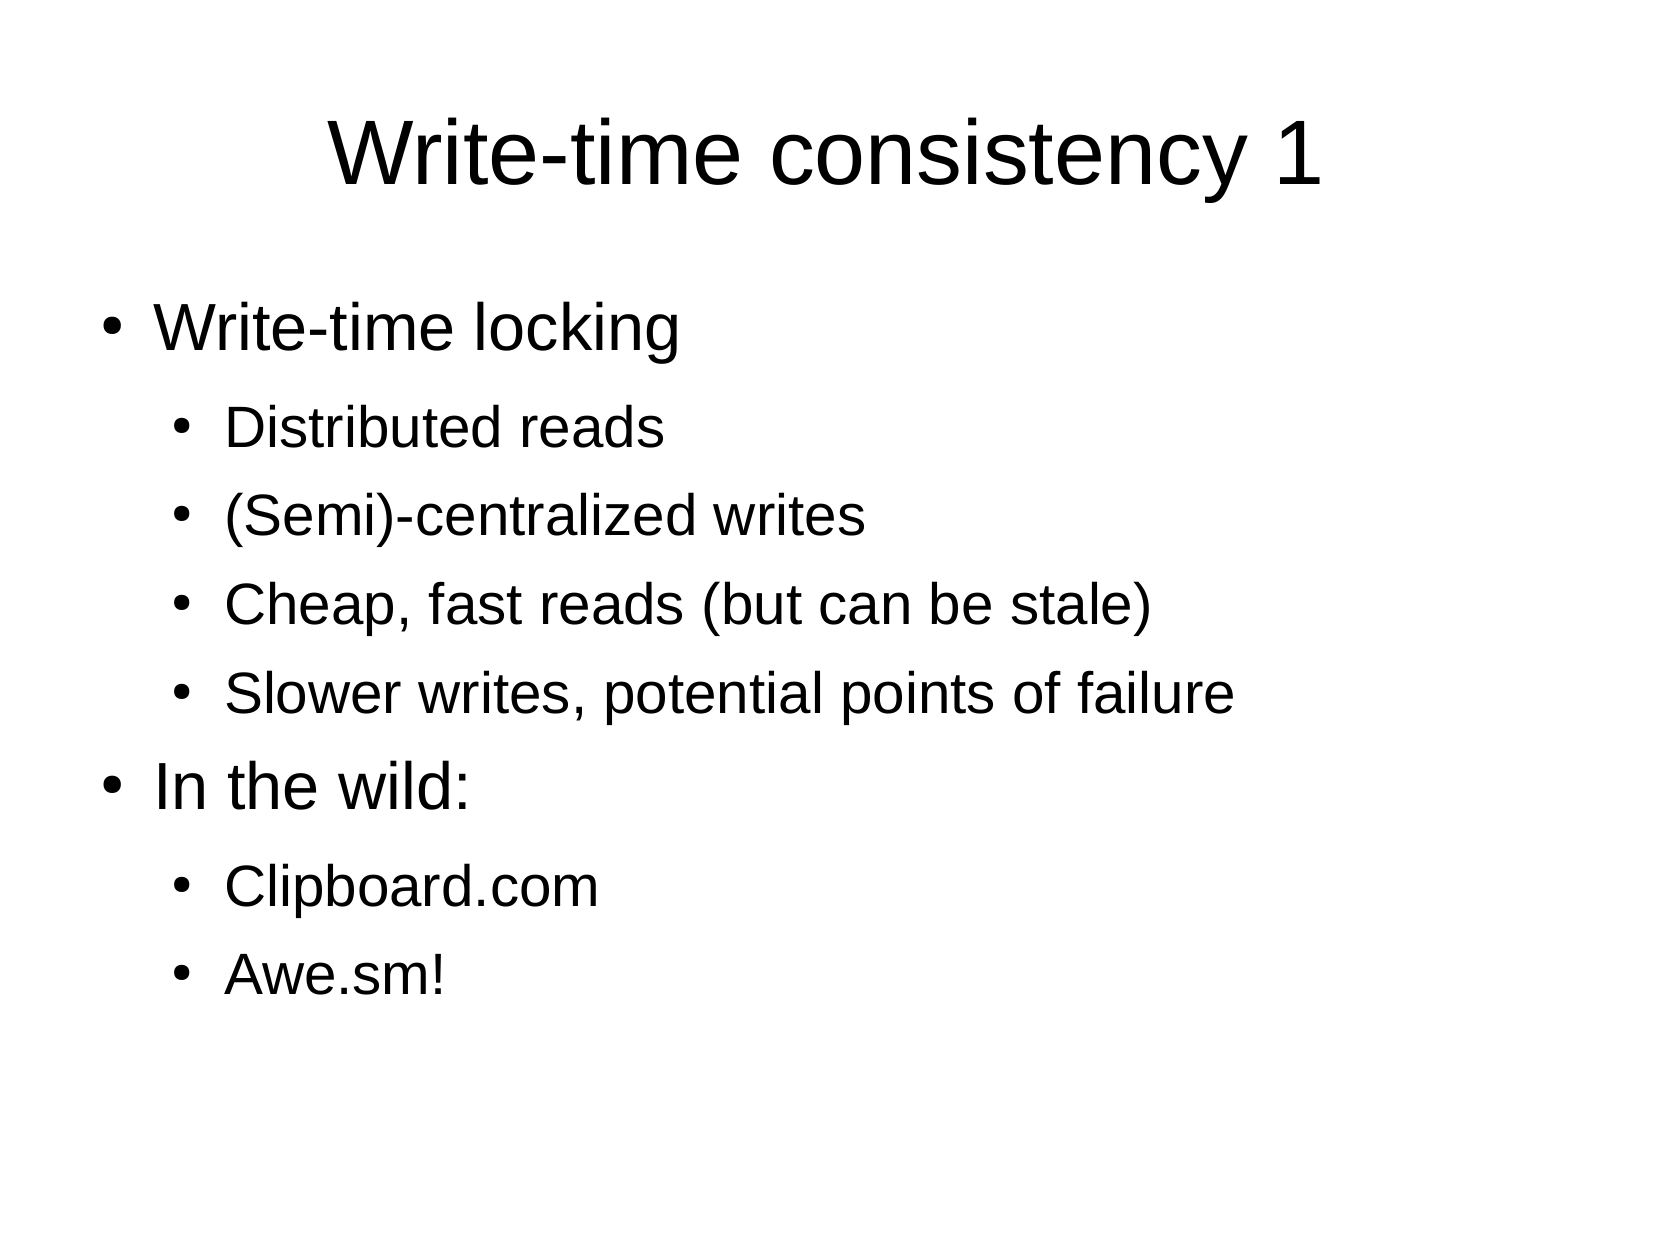

# Write-time consistency 1
Write-time locking
Distributed reads
(Semi)-centralized writes
Cheap, fast reads (but can be stale)
Slower writes, potential points of failure
In the wild:
Clipboard.com
Awe.sm!